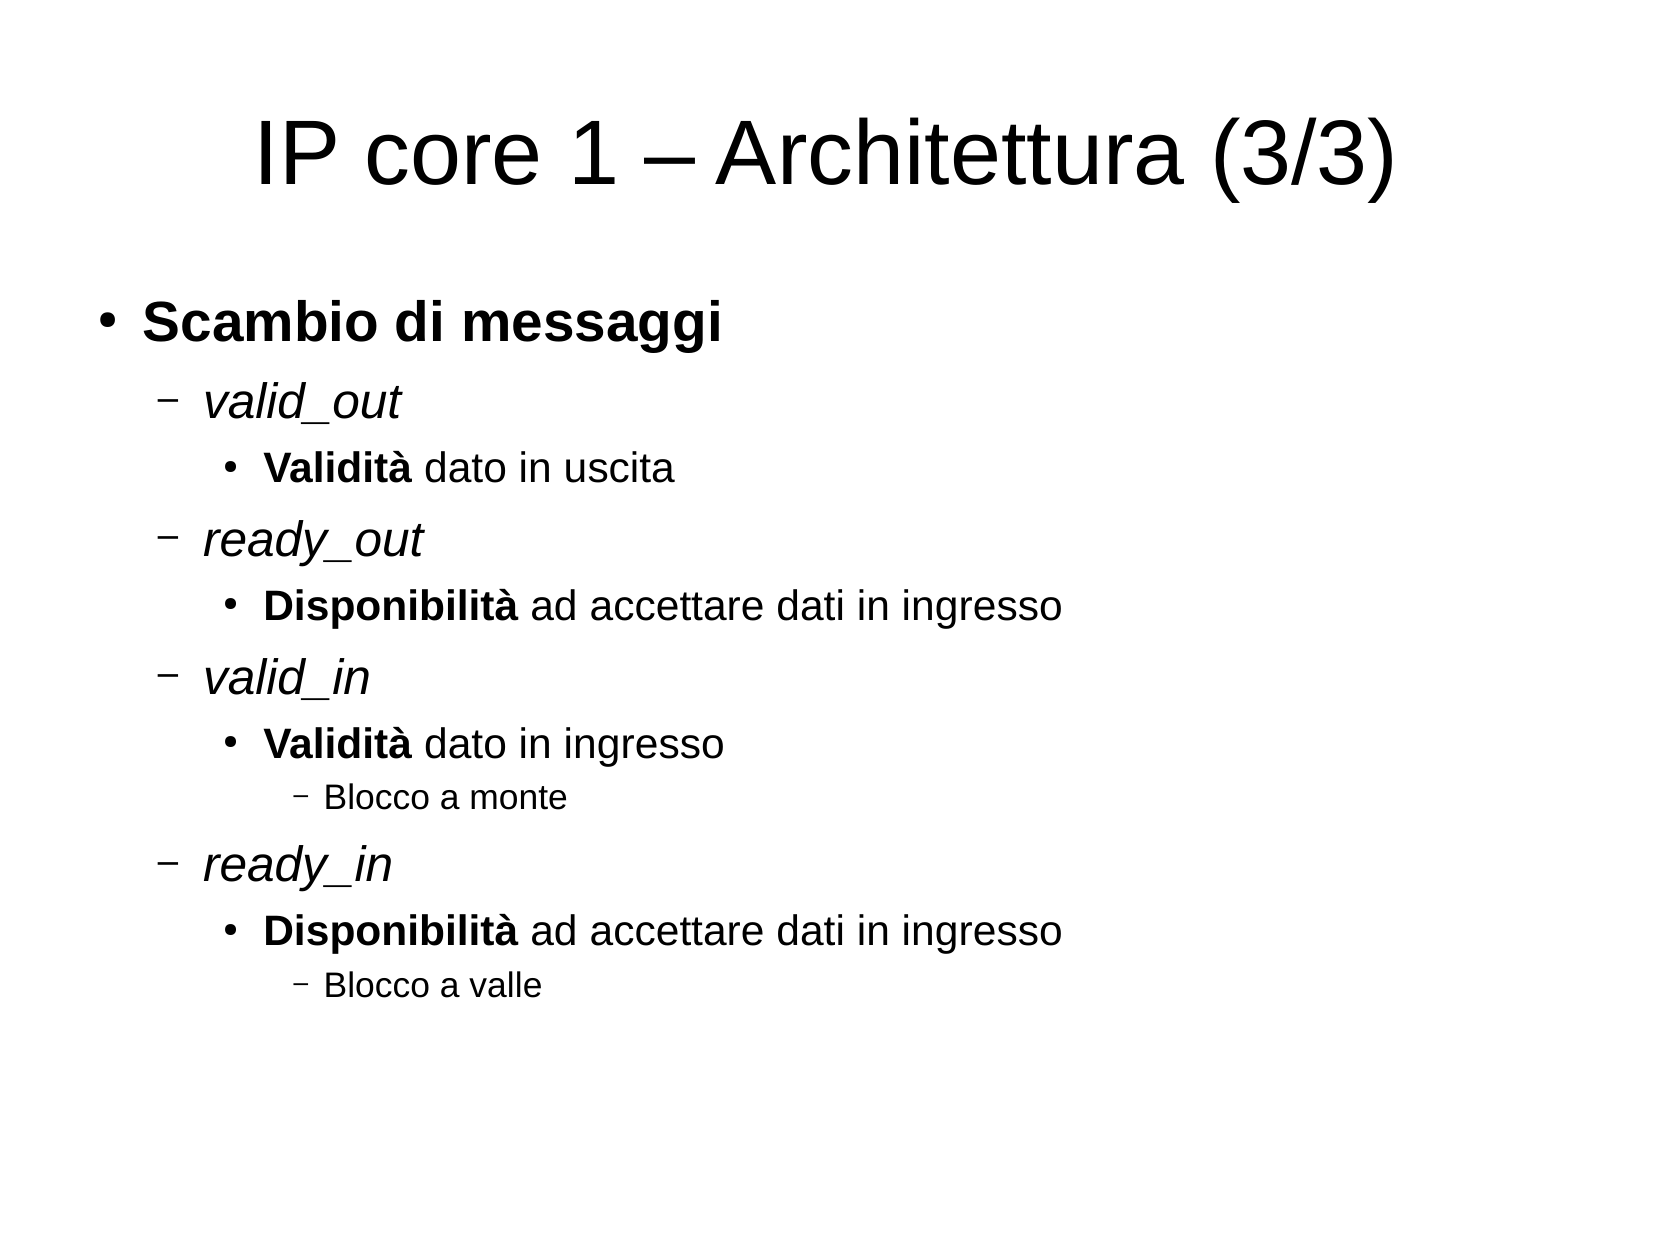

# IP core 1 – Architettura (3/3)
Scambio di messaggi
valid_out
Validità dato in uscita
ready_out
Disponibilità ad accettare dati in ingresso
valid_in
Validità dato in ingresso
Blocco a monte
ready_in
Disponibilità ad accettare dati in ingresso
Blocco a valle